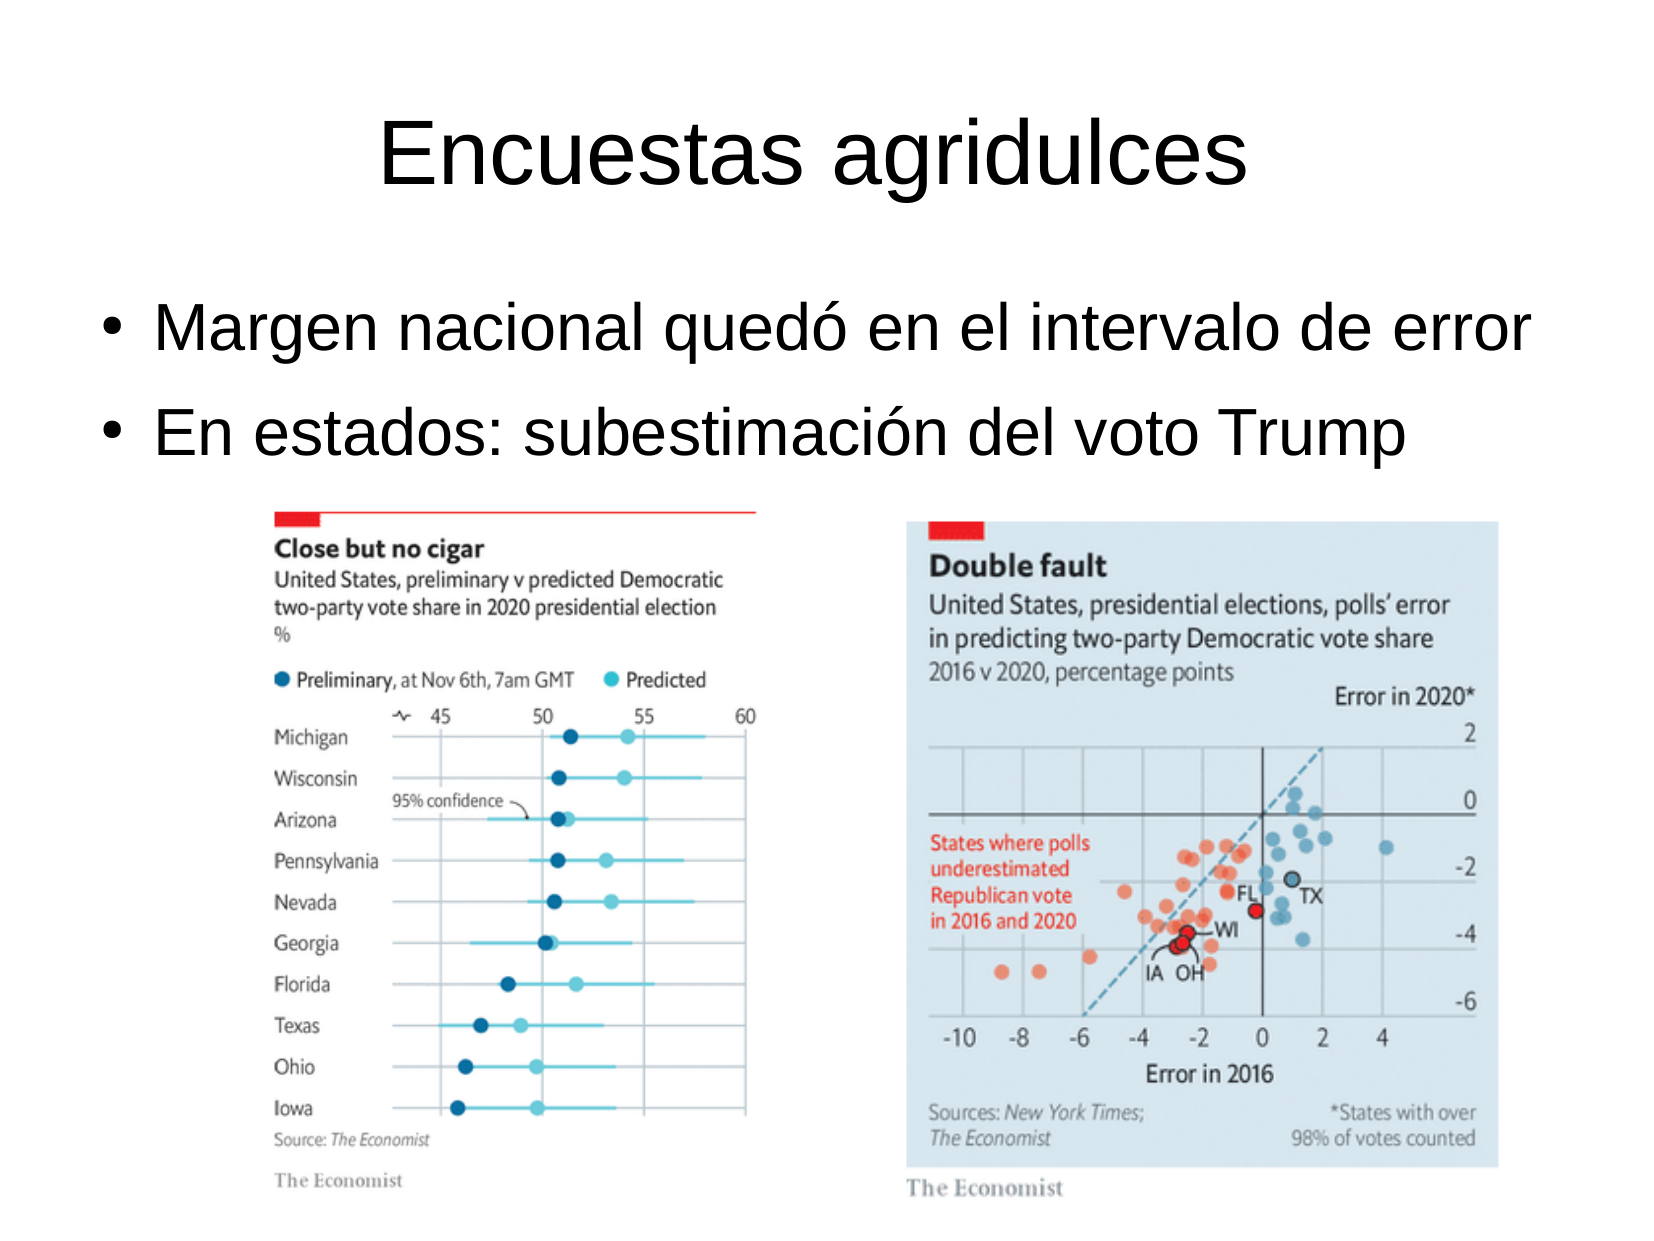

# Encuestas agridulces
Margen nacional quedó en el intervalo de error
En estados: subestimación del voto Trump